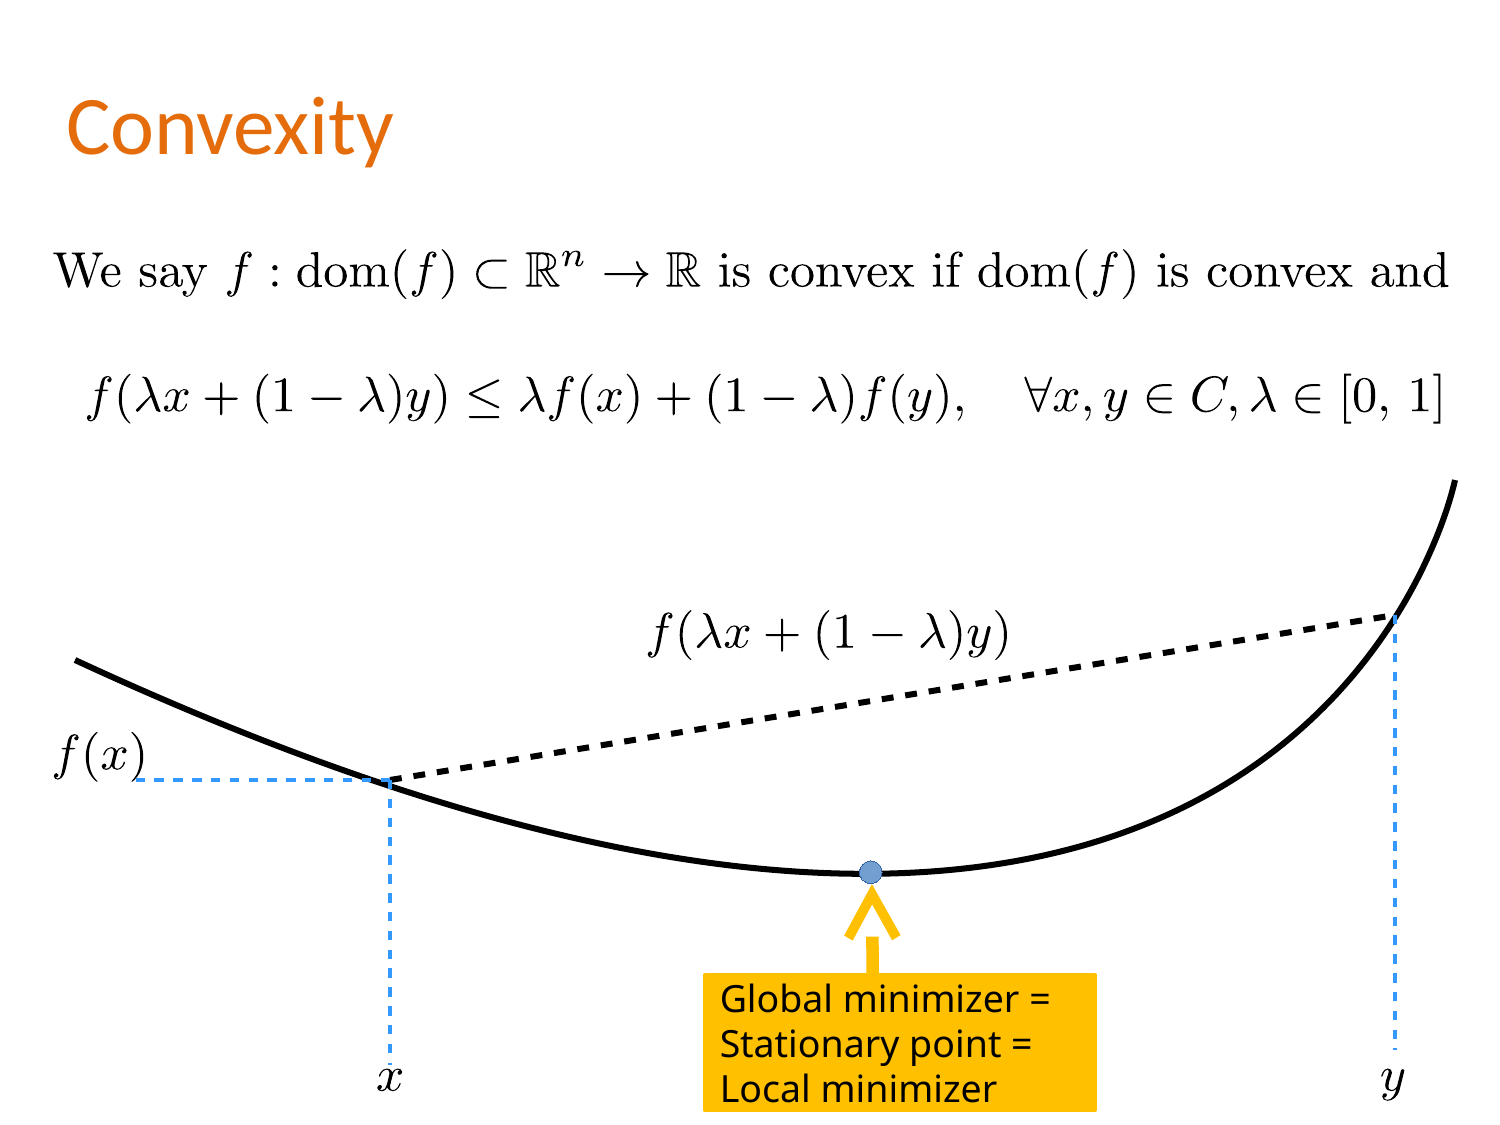

Convexity
Global minimizer = Stationary point = Local minimizer